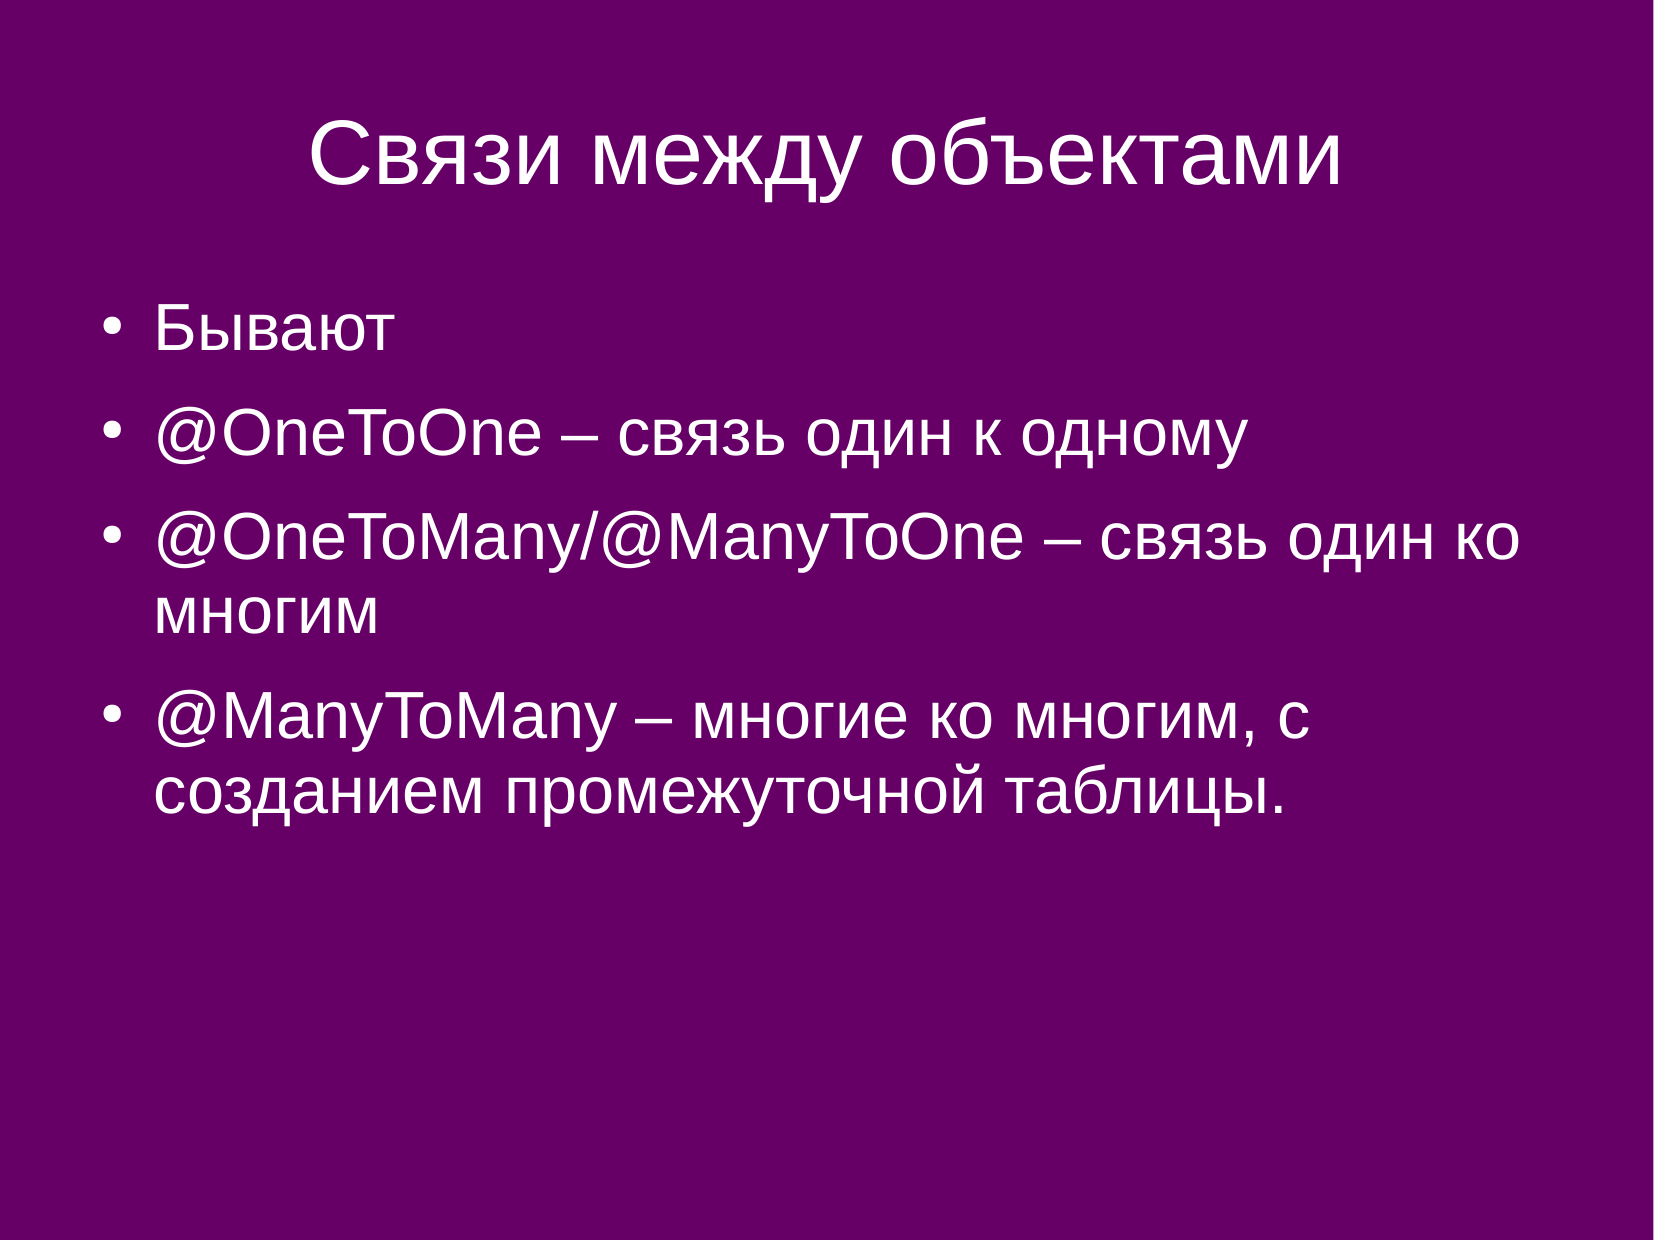

# Связи между объектами
Бывают
@OneToOne – связь один к одному
@OneToMany/@ManyToOne – связь один ко многим
@ManyToMany – многие ко многим, с созданием промежуточной таблицы.